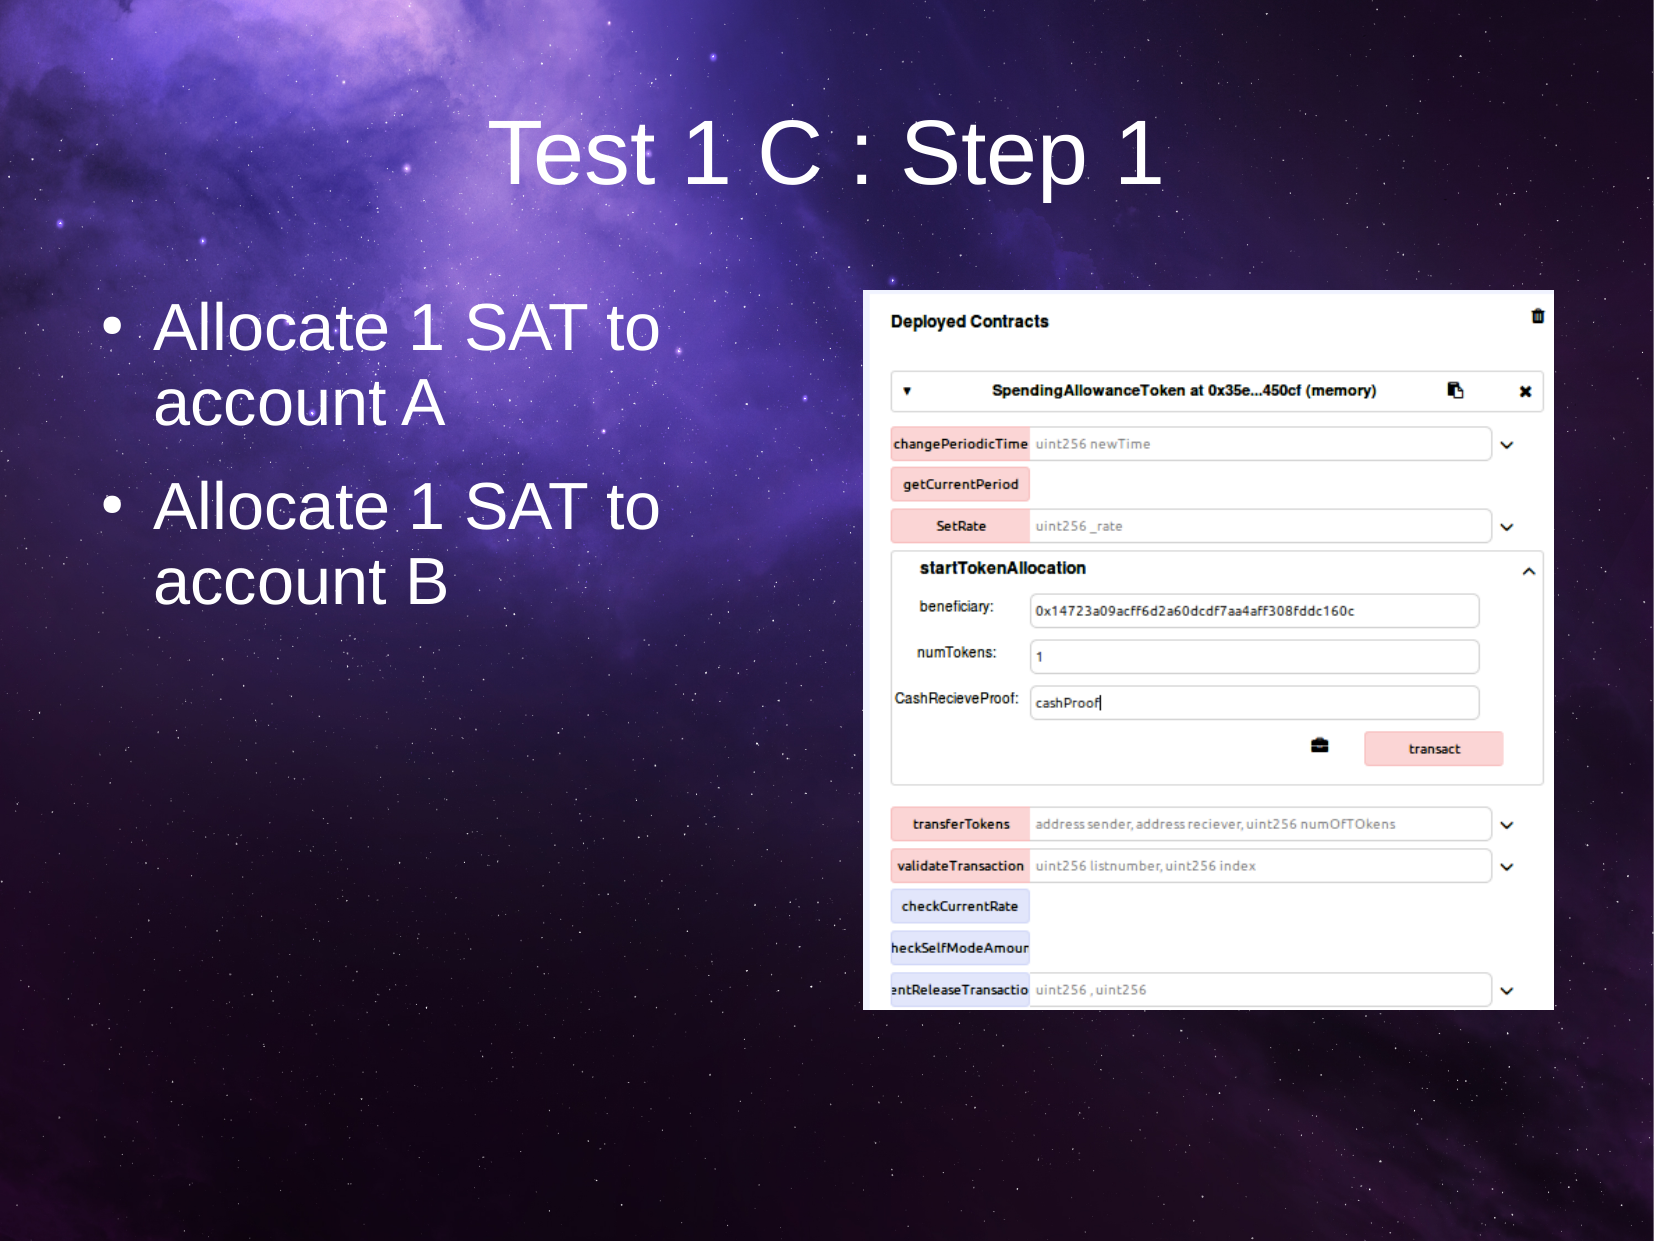

# Test 1 C : Step 1
Allocate 1 SAT to account A
Allocate 1 SAT to account B